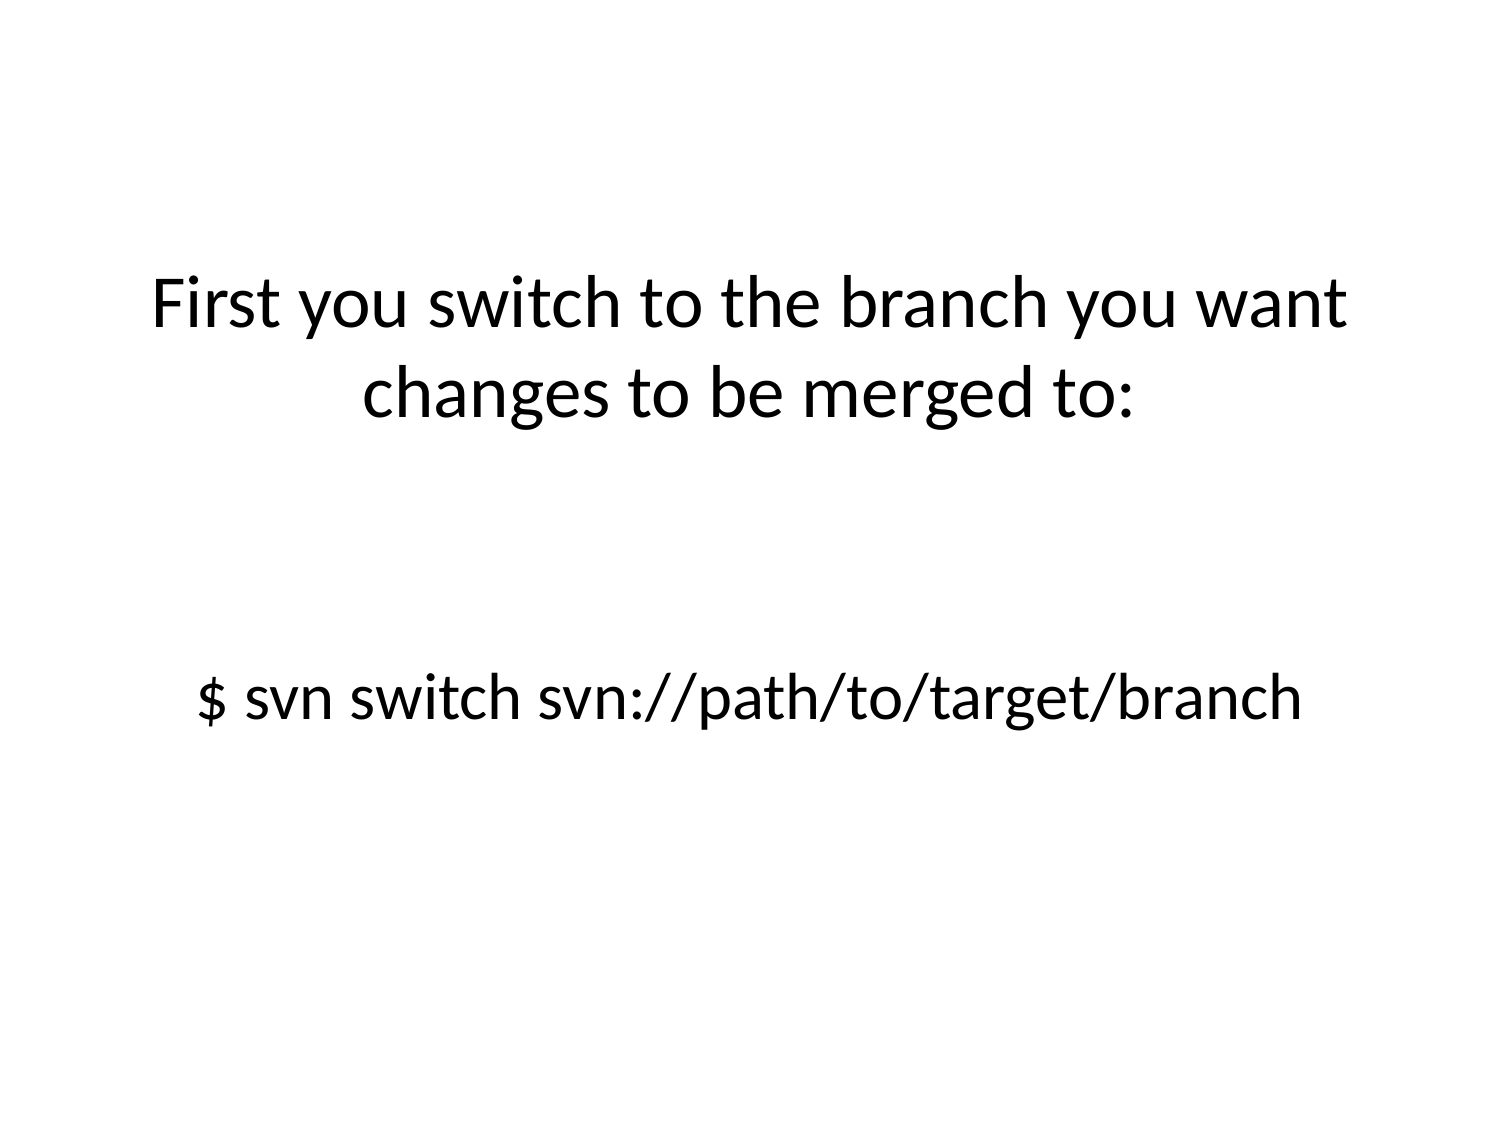

# First you switch to the branch you want changes to be merged to: $ svn switch svn://path/to/target/branch